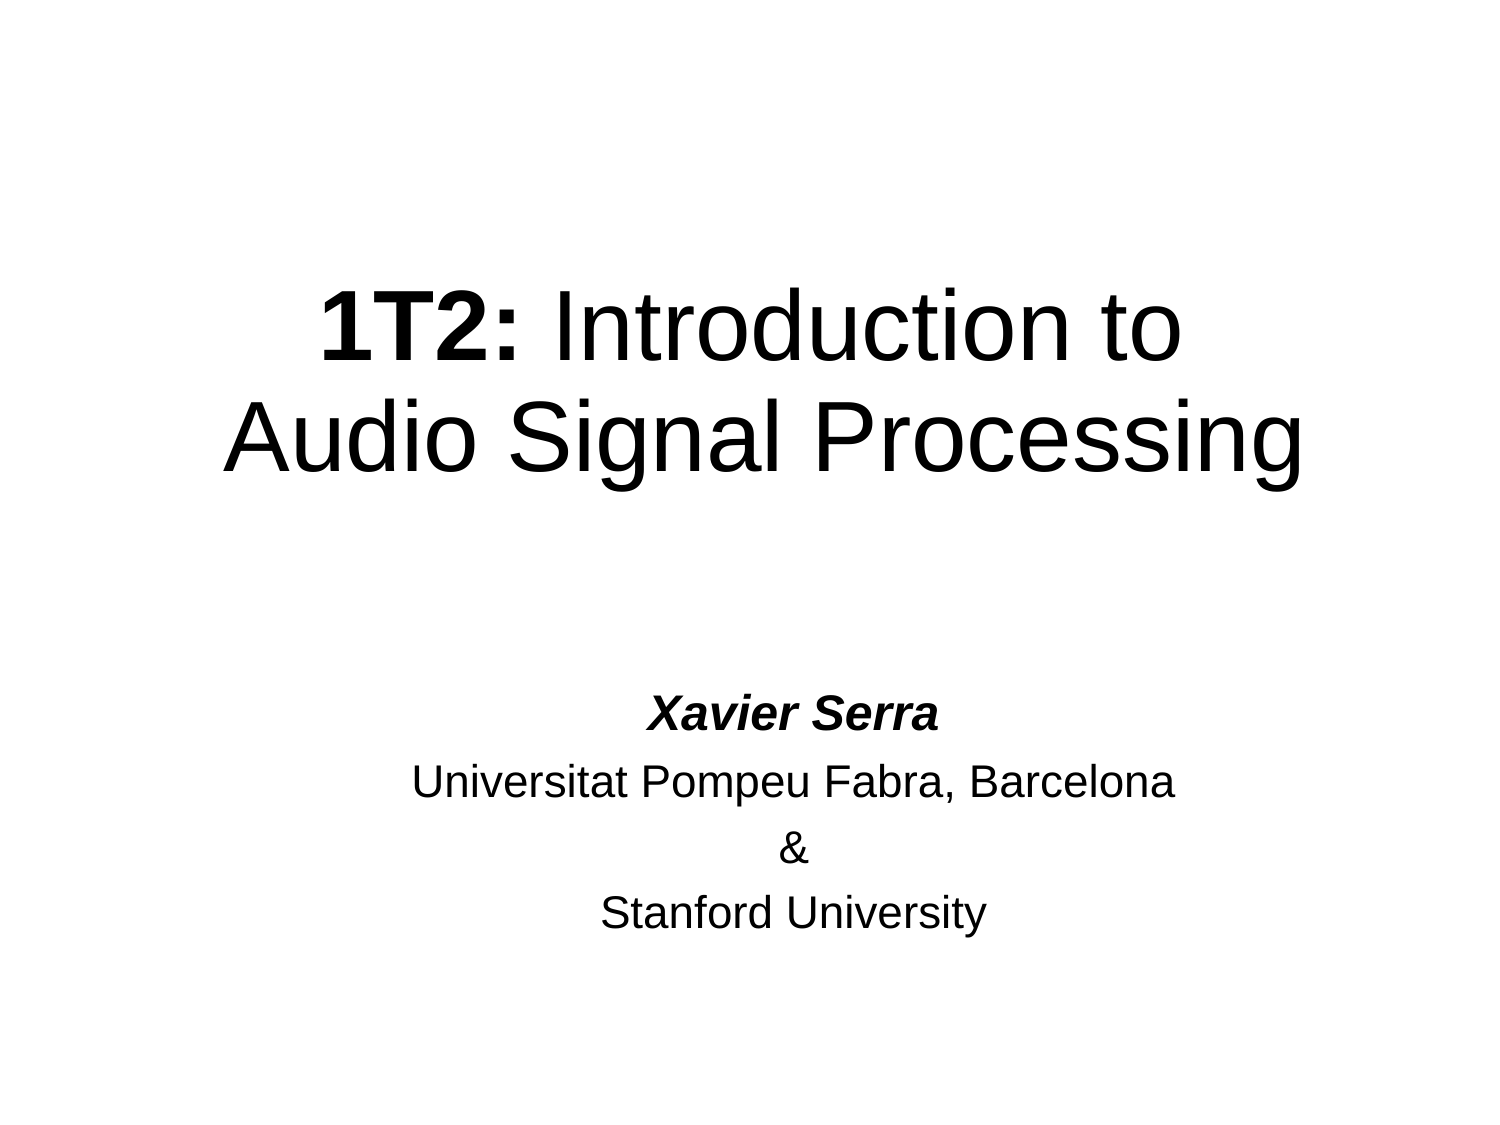

# 1T2: Introduction to Audio Signal Processing
Xavier Serra
Universitat Pompeu Fabra, Barcelona
&
Stanford University